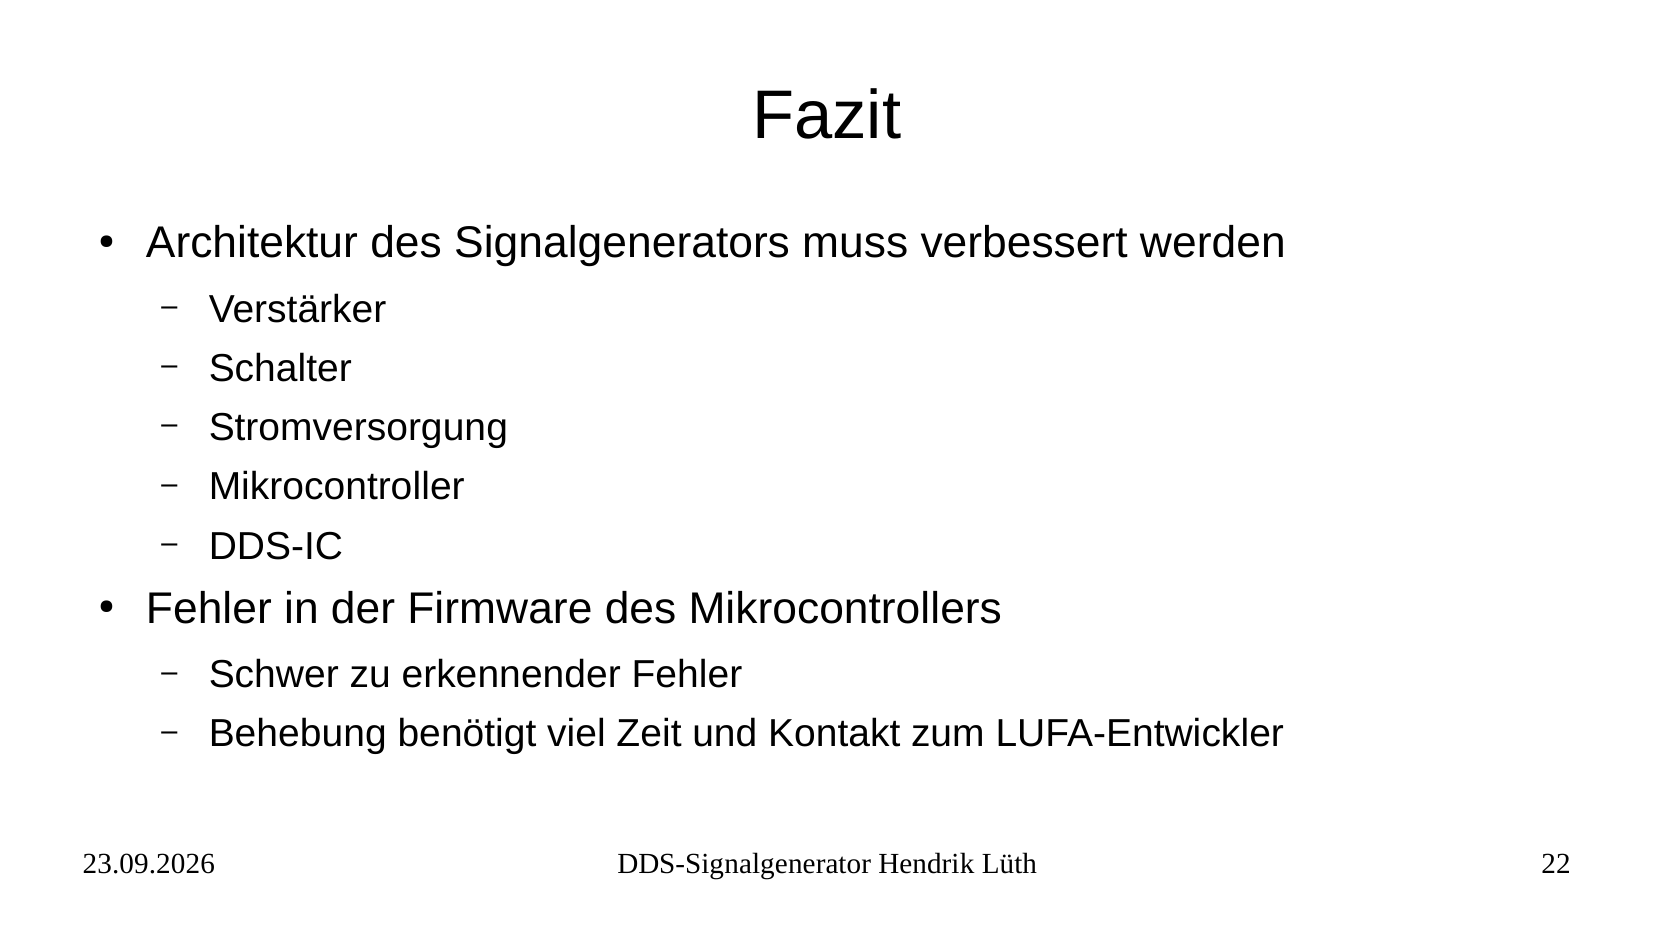

# Fazit
Architektur des Signalgenerators muss verbessert werden
Verstärker
Schalter
Stromversorgung
Mikrocontroller
DDS-IC
Fehler in der Firmware des Mikrocontrollers
Schwer zu erkennender Fehler
Behebung benötigt viel Zeit und Kontakt zum LUFA-Entwickler
DDS-Signalgenerator Hendrik Lüth
22